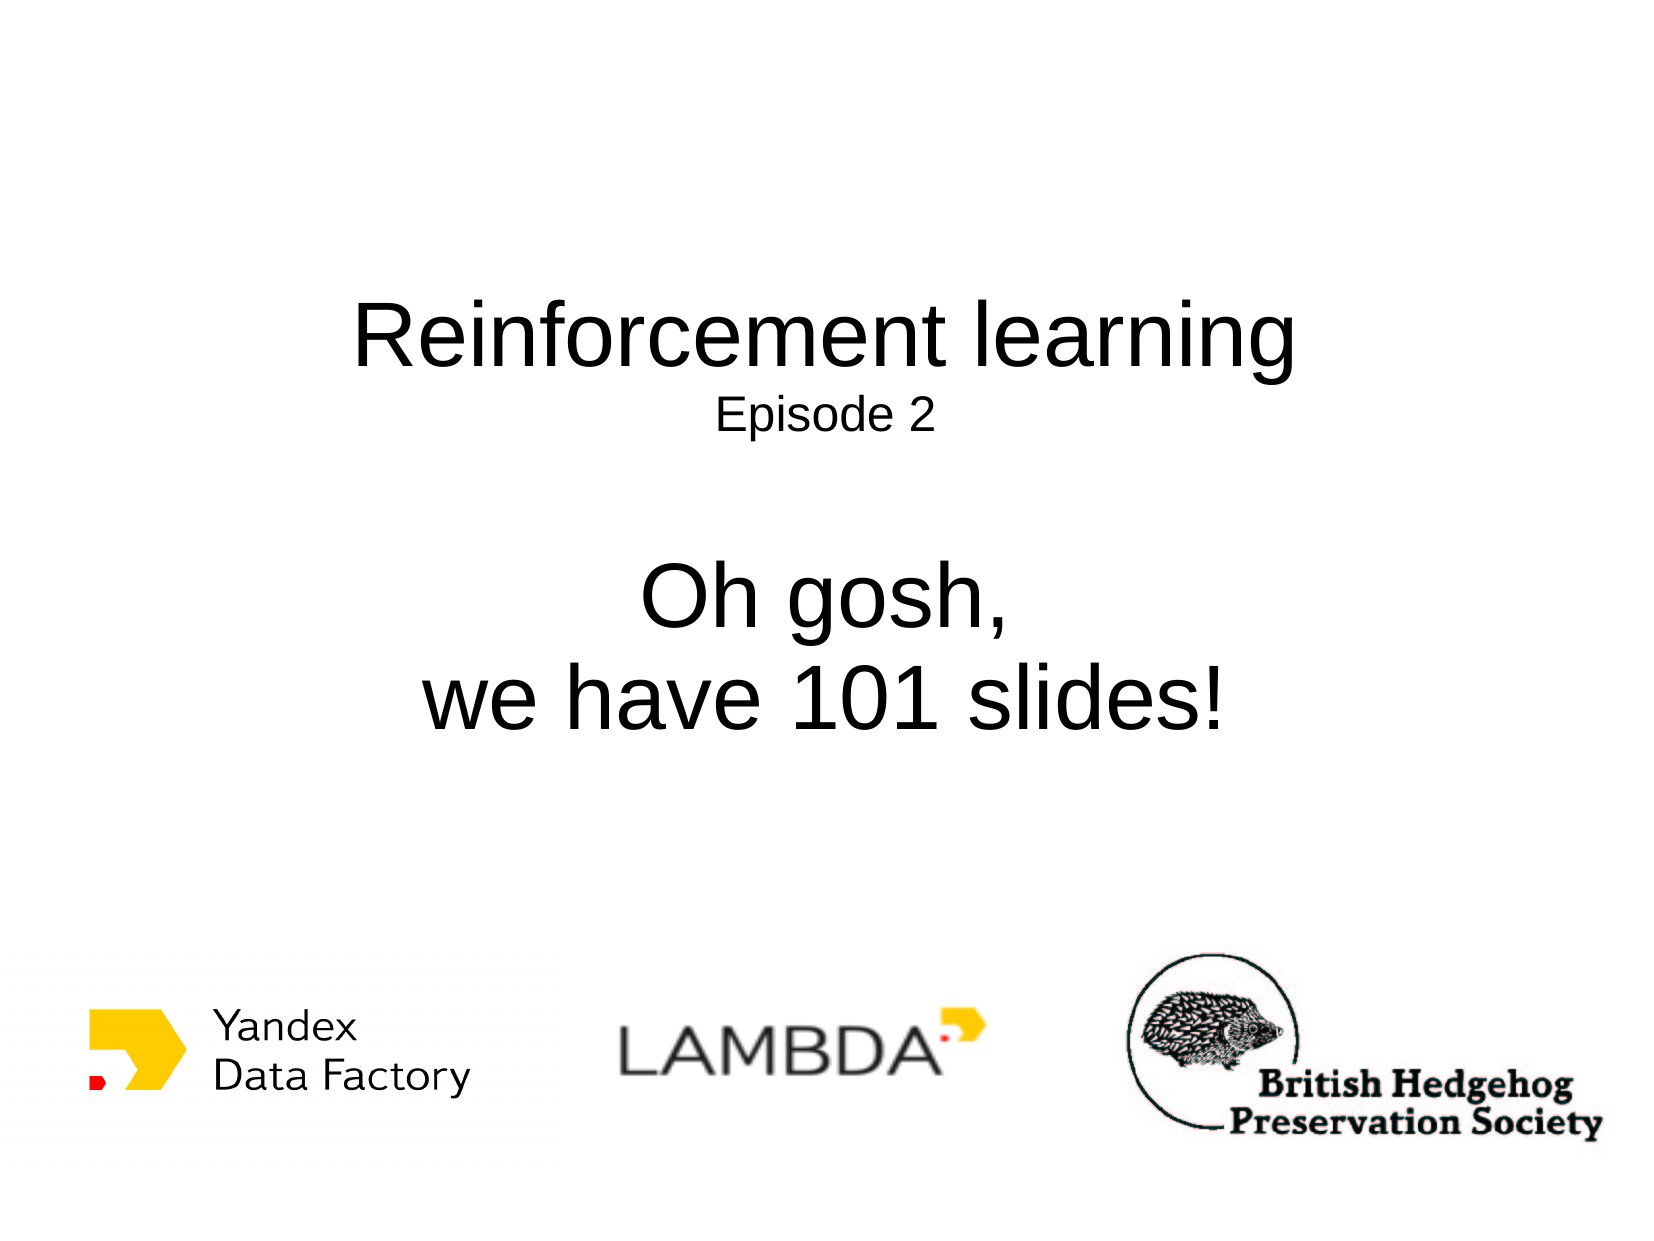

Reinforcement learning
Episode 2
Oh gosh,
we have 101 slides!
2